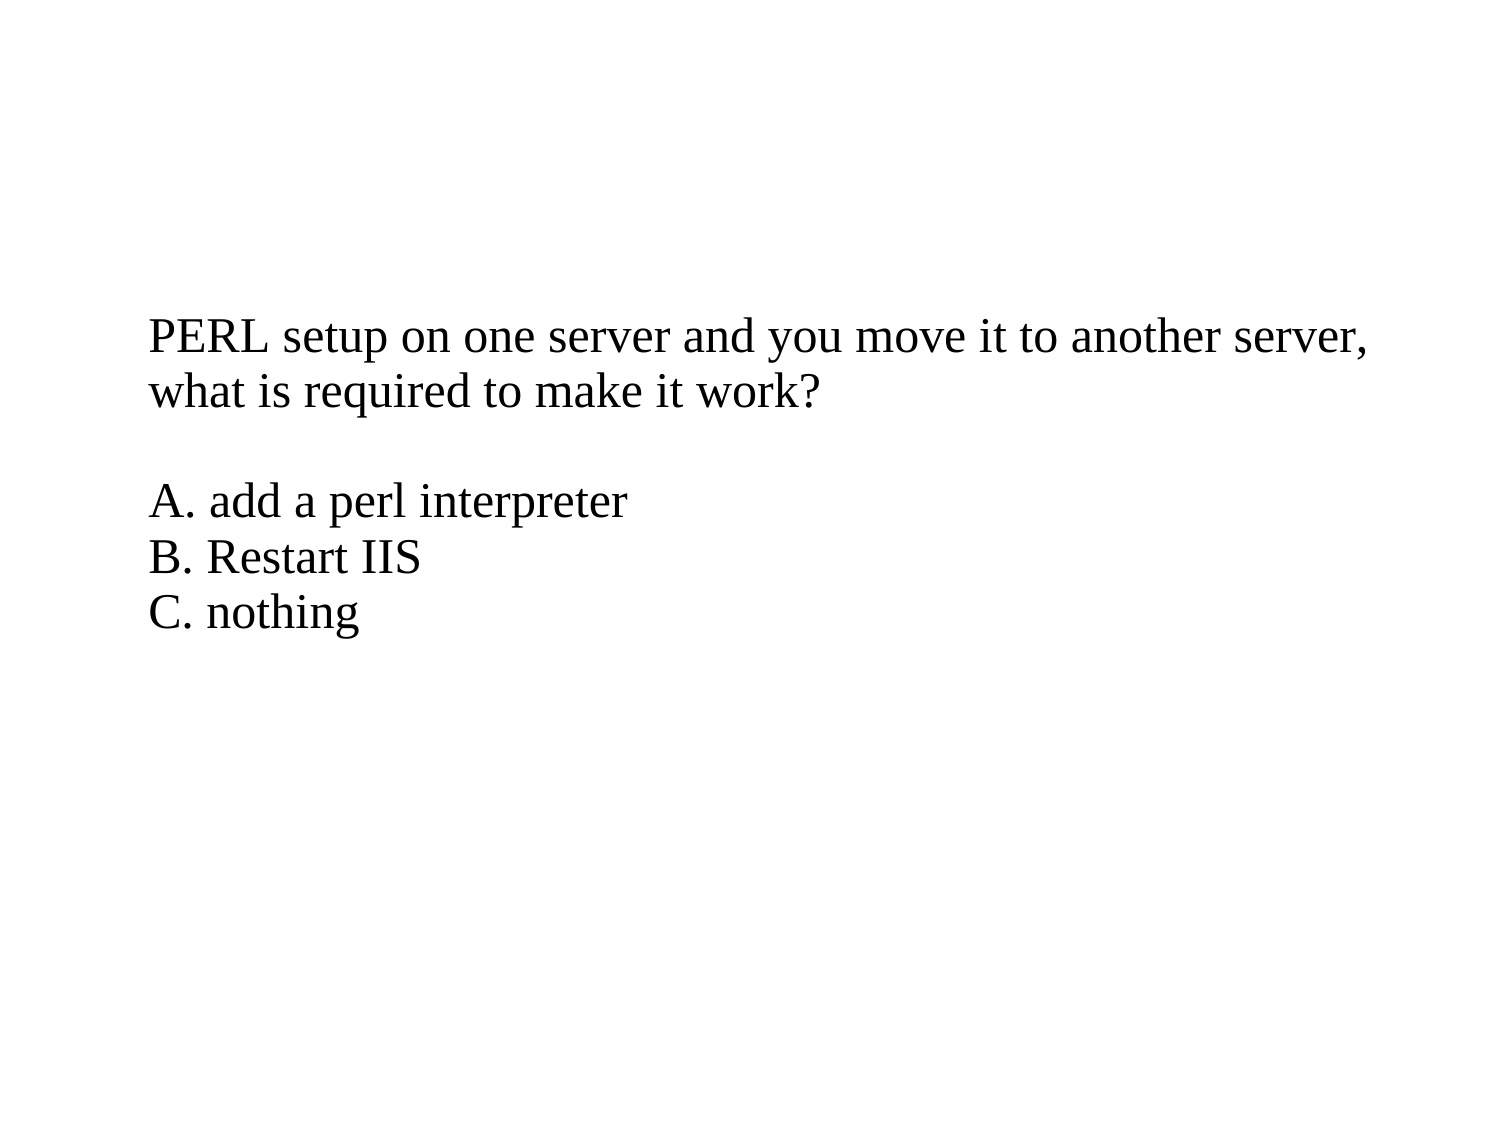

PERL setup on one server and you move it to another server, what is required to make it work?
A. add a perl interpreter
B. Restart IIS
C. nothing